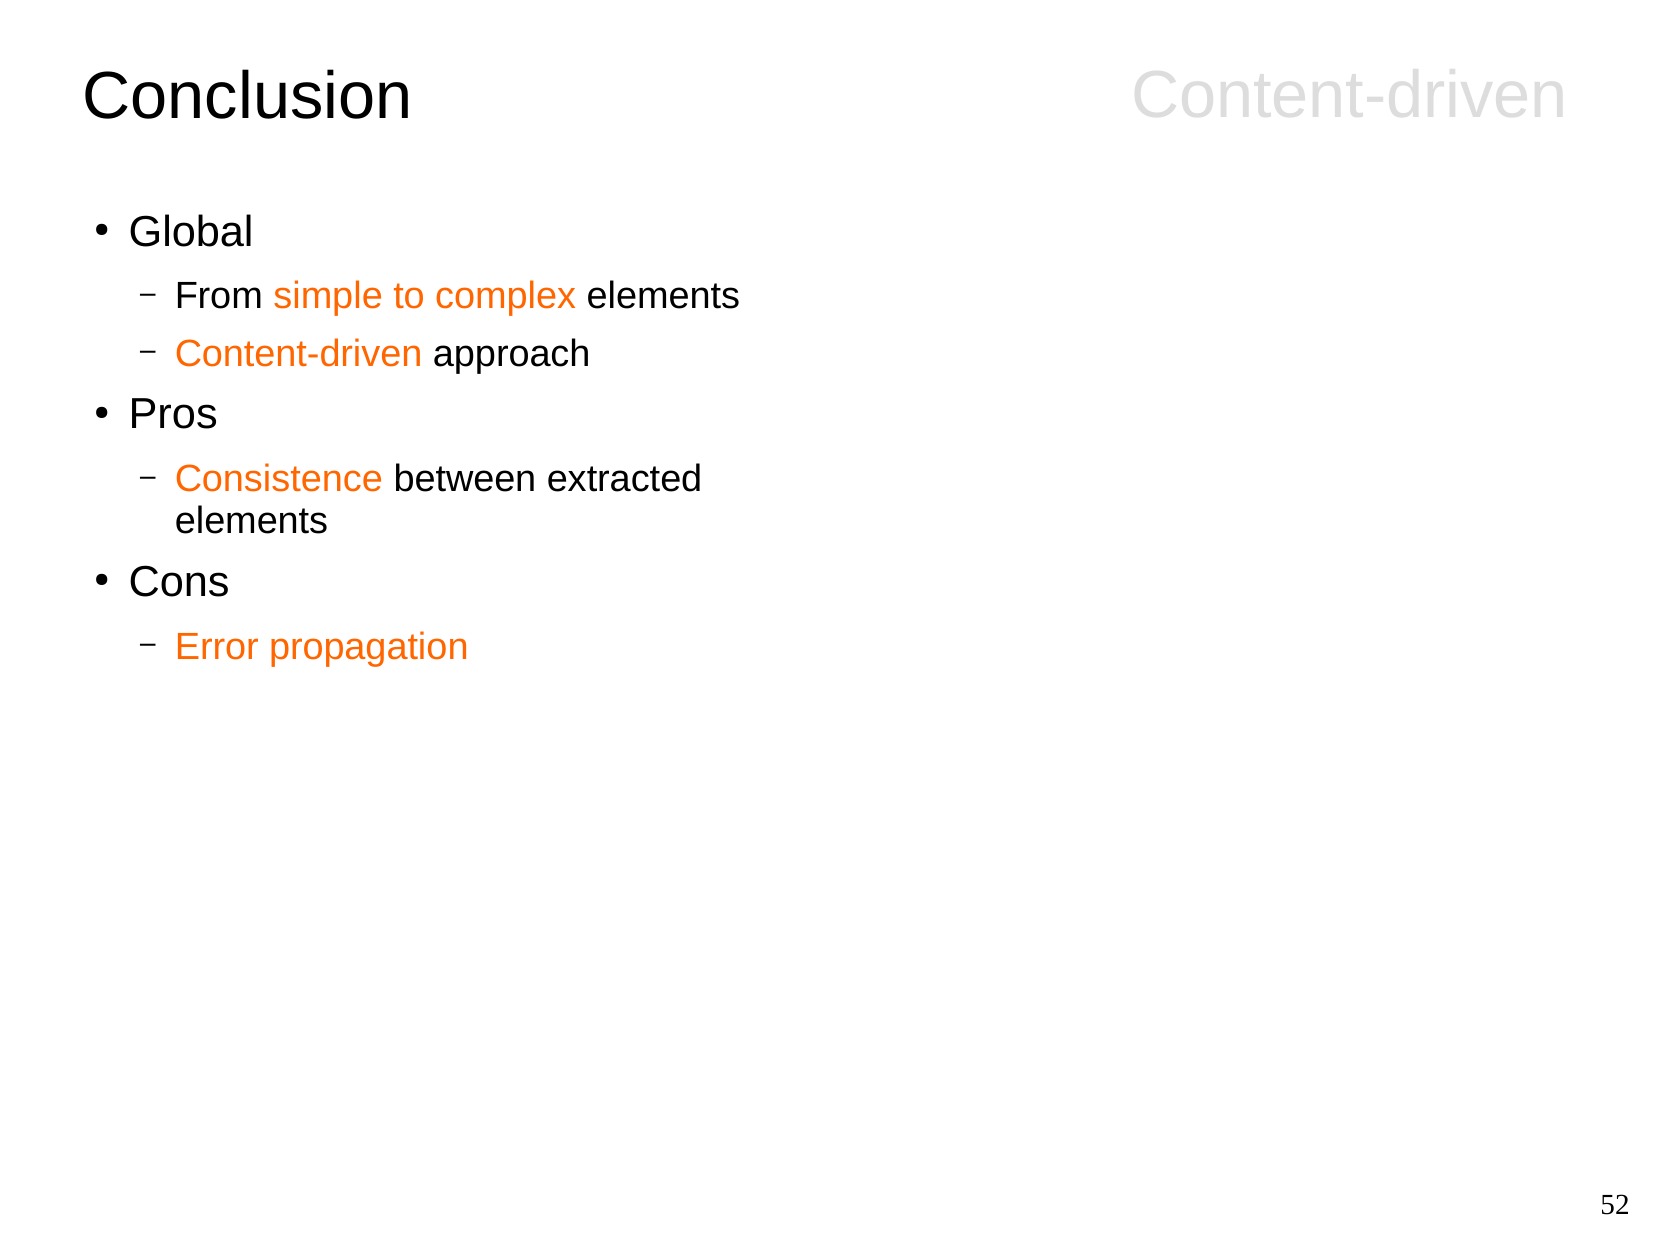

# Conclusion
Global
From simple to complex elements
Content-driven approach
Pros
Consistence between extracted elements
Cons
Error propagation
52